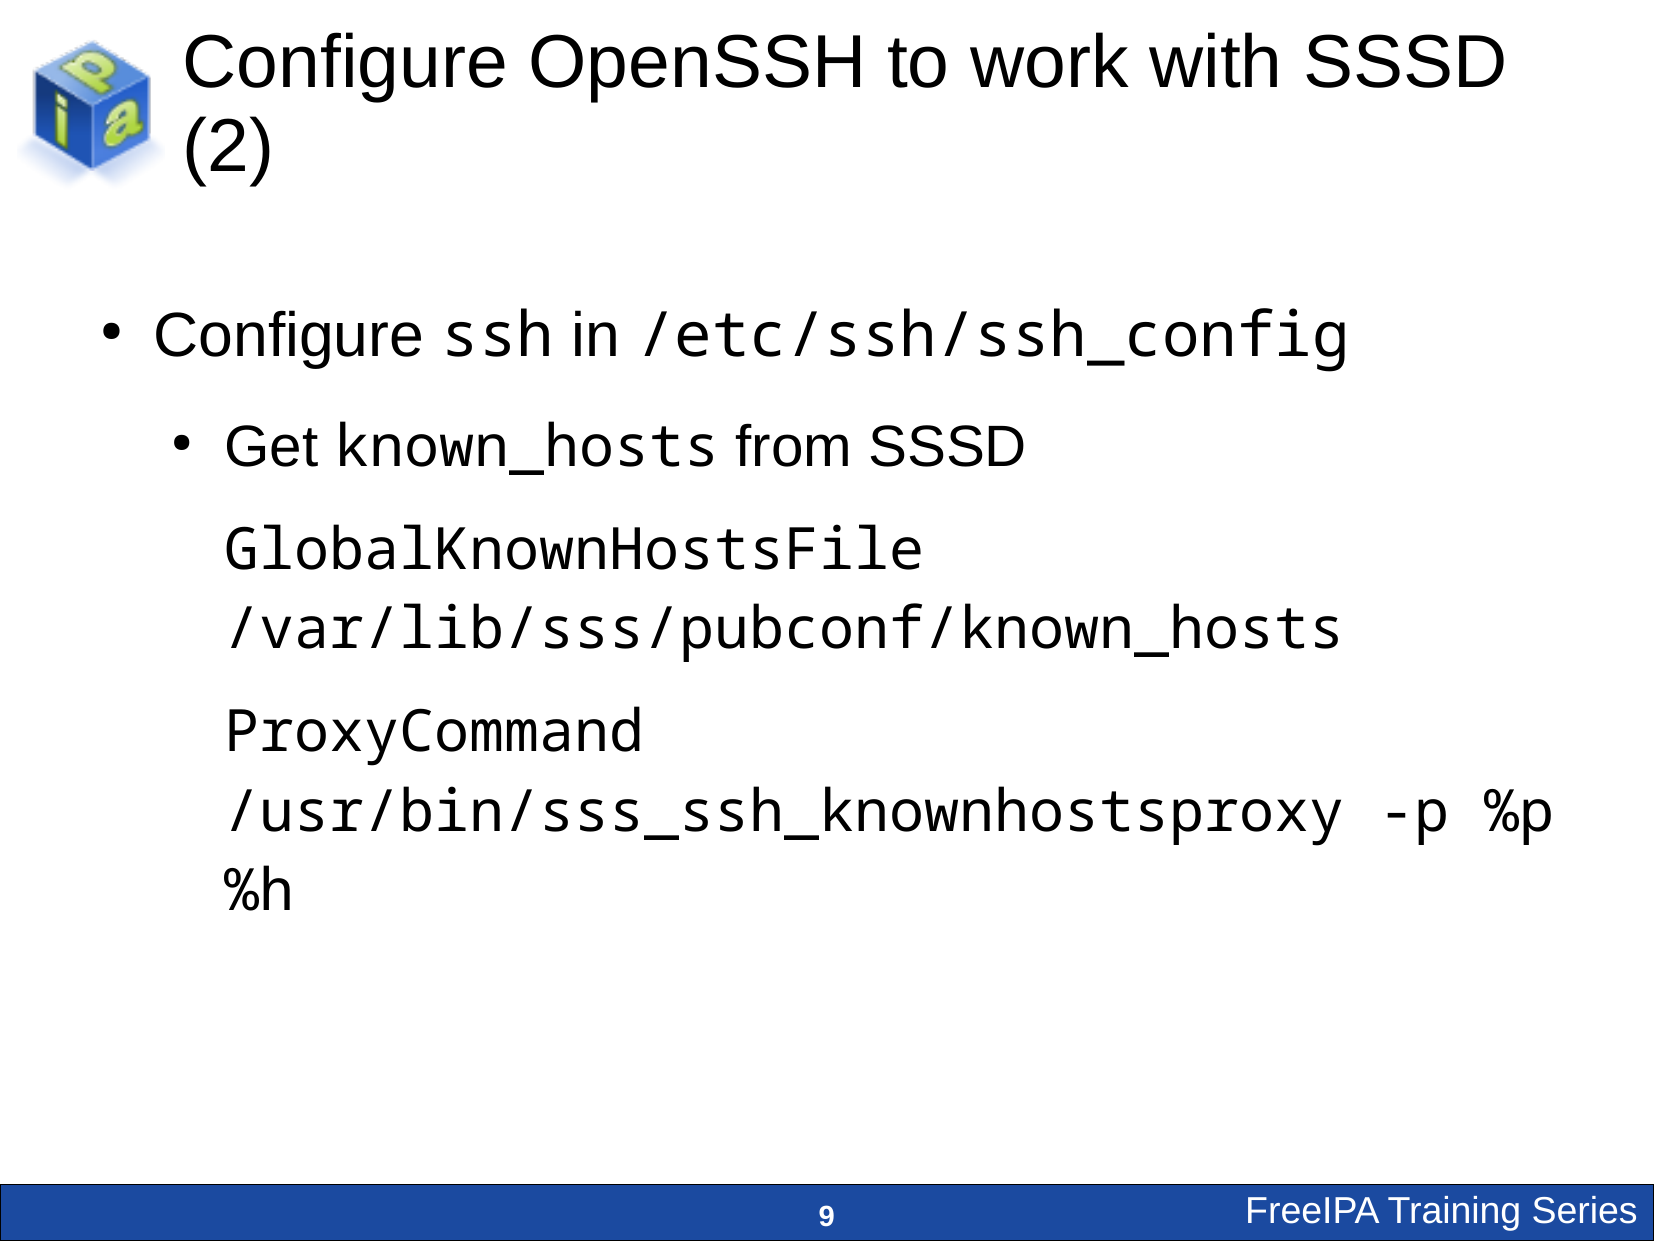

# Configure OpenSSH to work with SSSD (2)
Configure ssh in /etc/ssh/ssh_config
Get known_hosts from SSSD
GlobalKnownHostsFile /var/lib/sss/pubconf/known_hosts
ProxyCommand /usr/bin/sss_ssh_knownhostsproxy -p %p %h
9